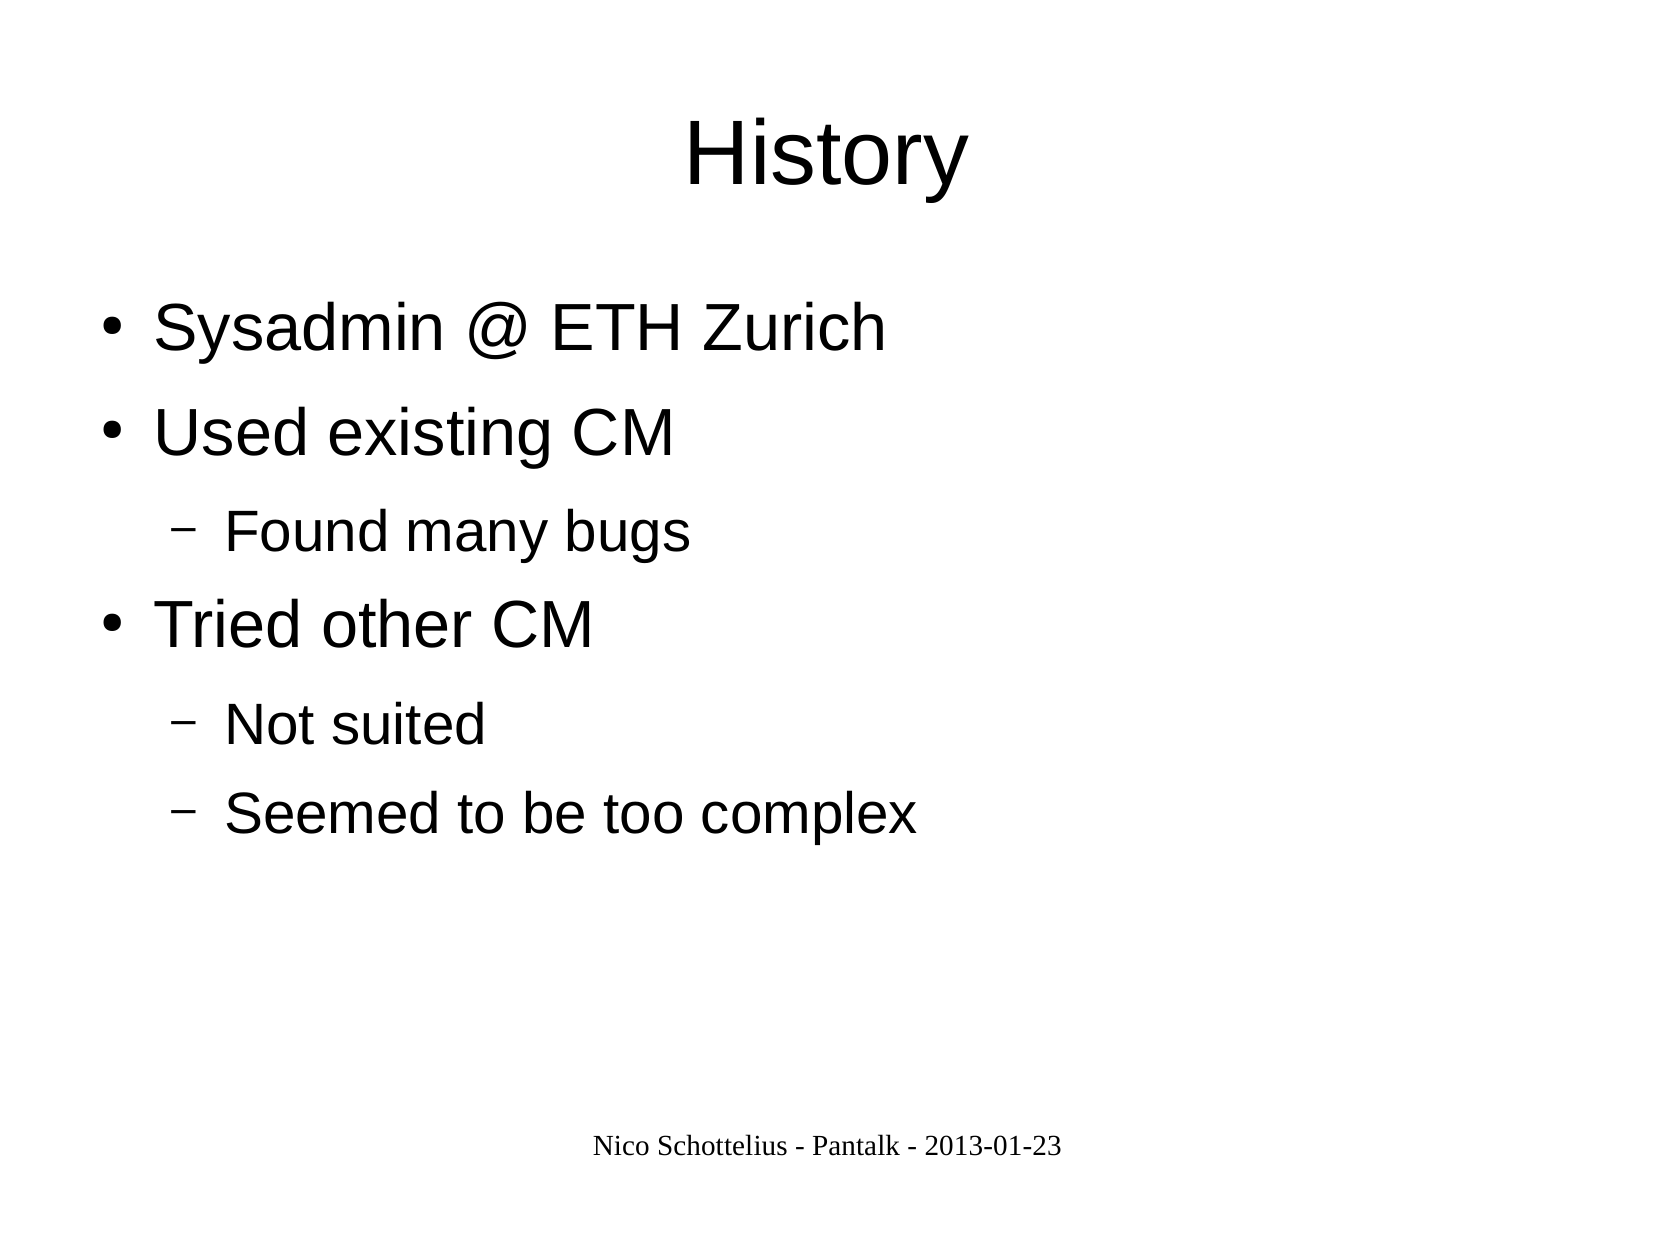

# History
Sysadmin @ ETH Zurich
Used existing CM
Found many bugs
Tried other CM
Not suited
Seemed to be too complex
Nico Schottelius - Pantalk - 2013-01-23